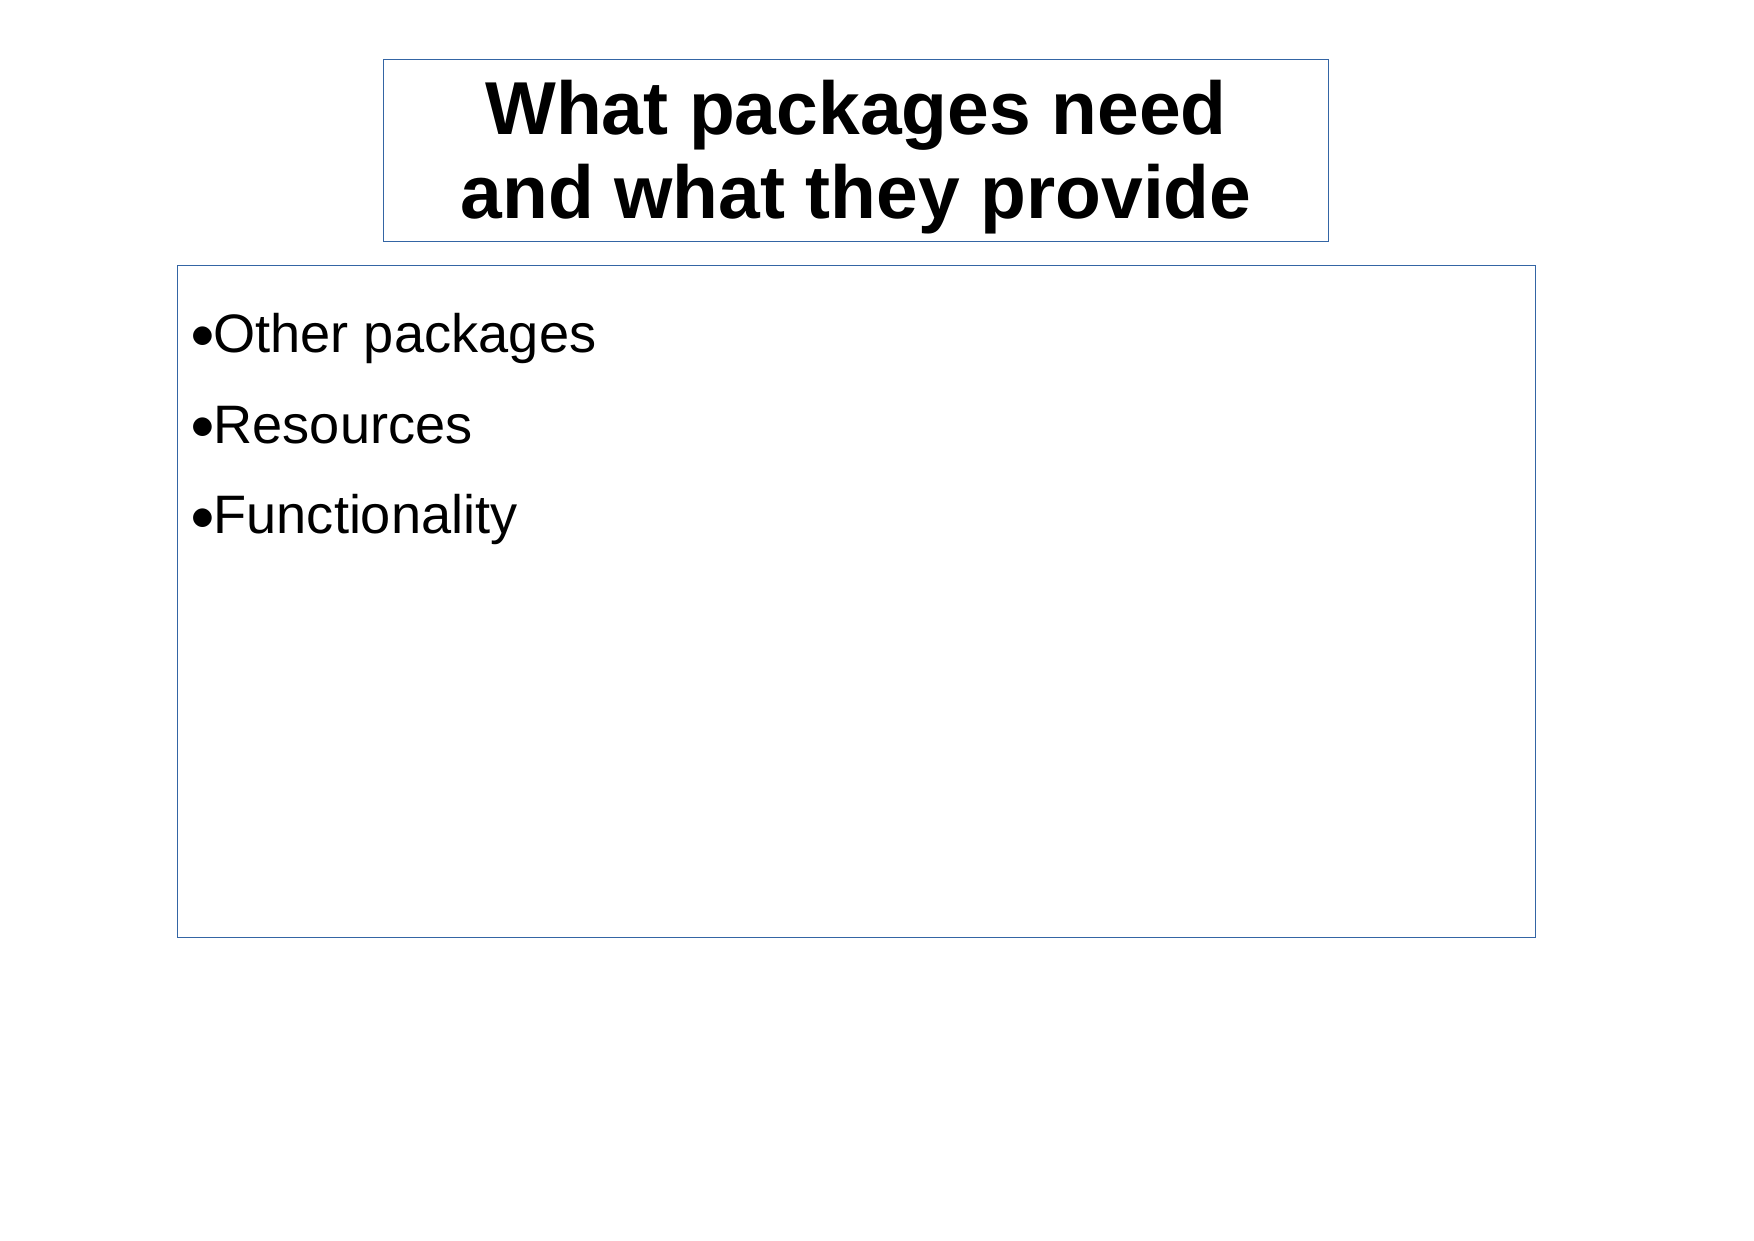

What packages need
and what they provide
Other packages
Resources
Functionality